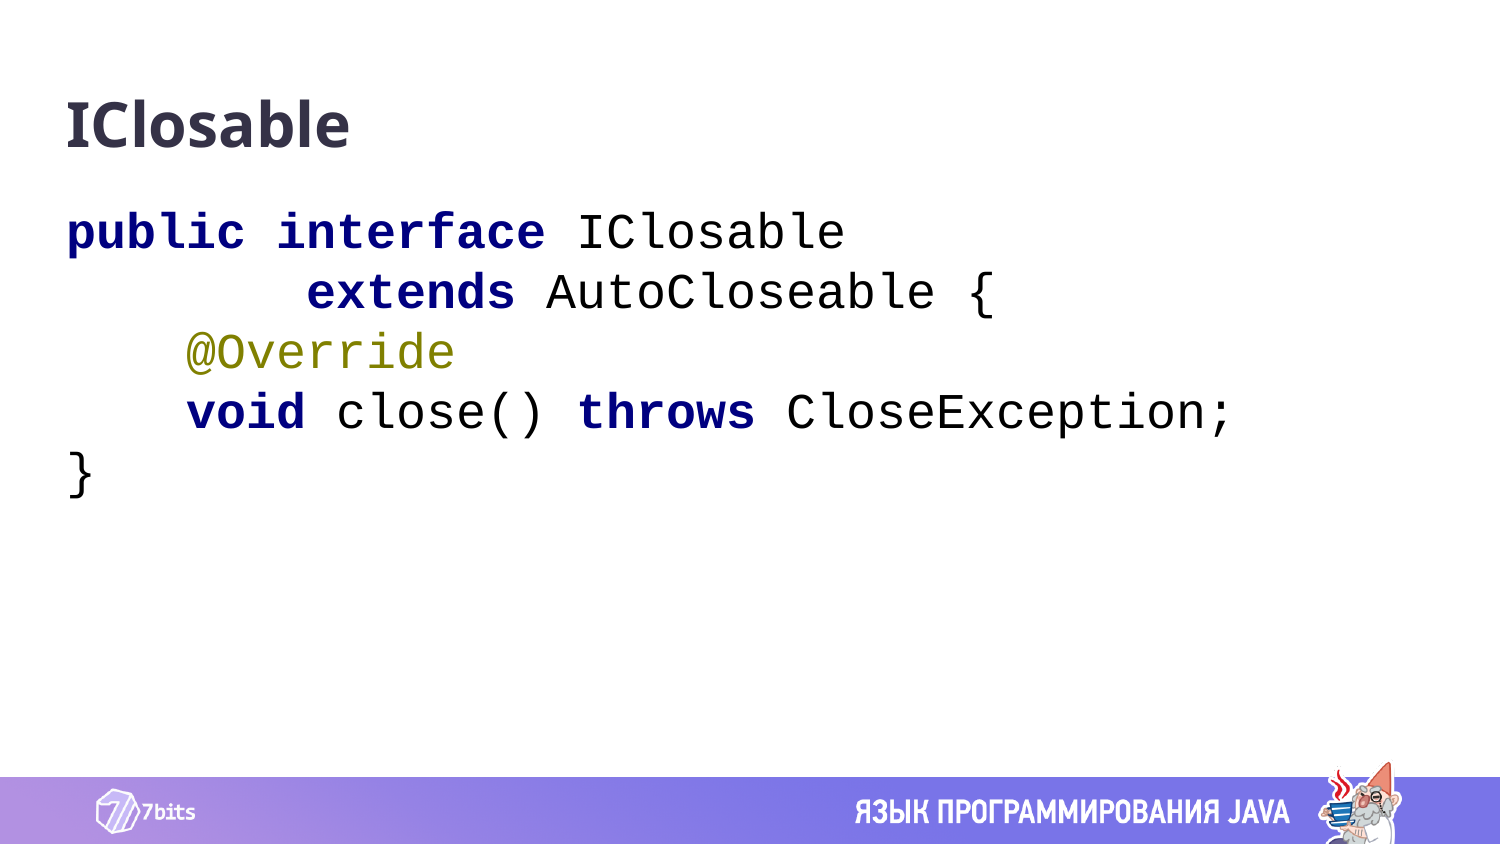

# IClosable
public interface IClosable
 extends AutoCloseable {
 @Override
 void close() throws CloseException;
}